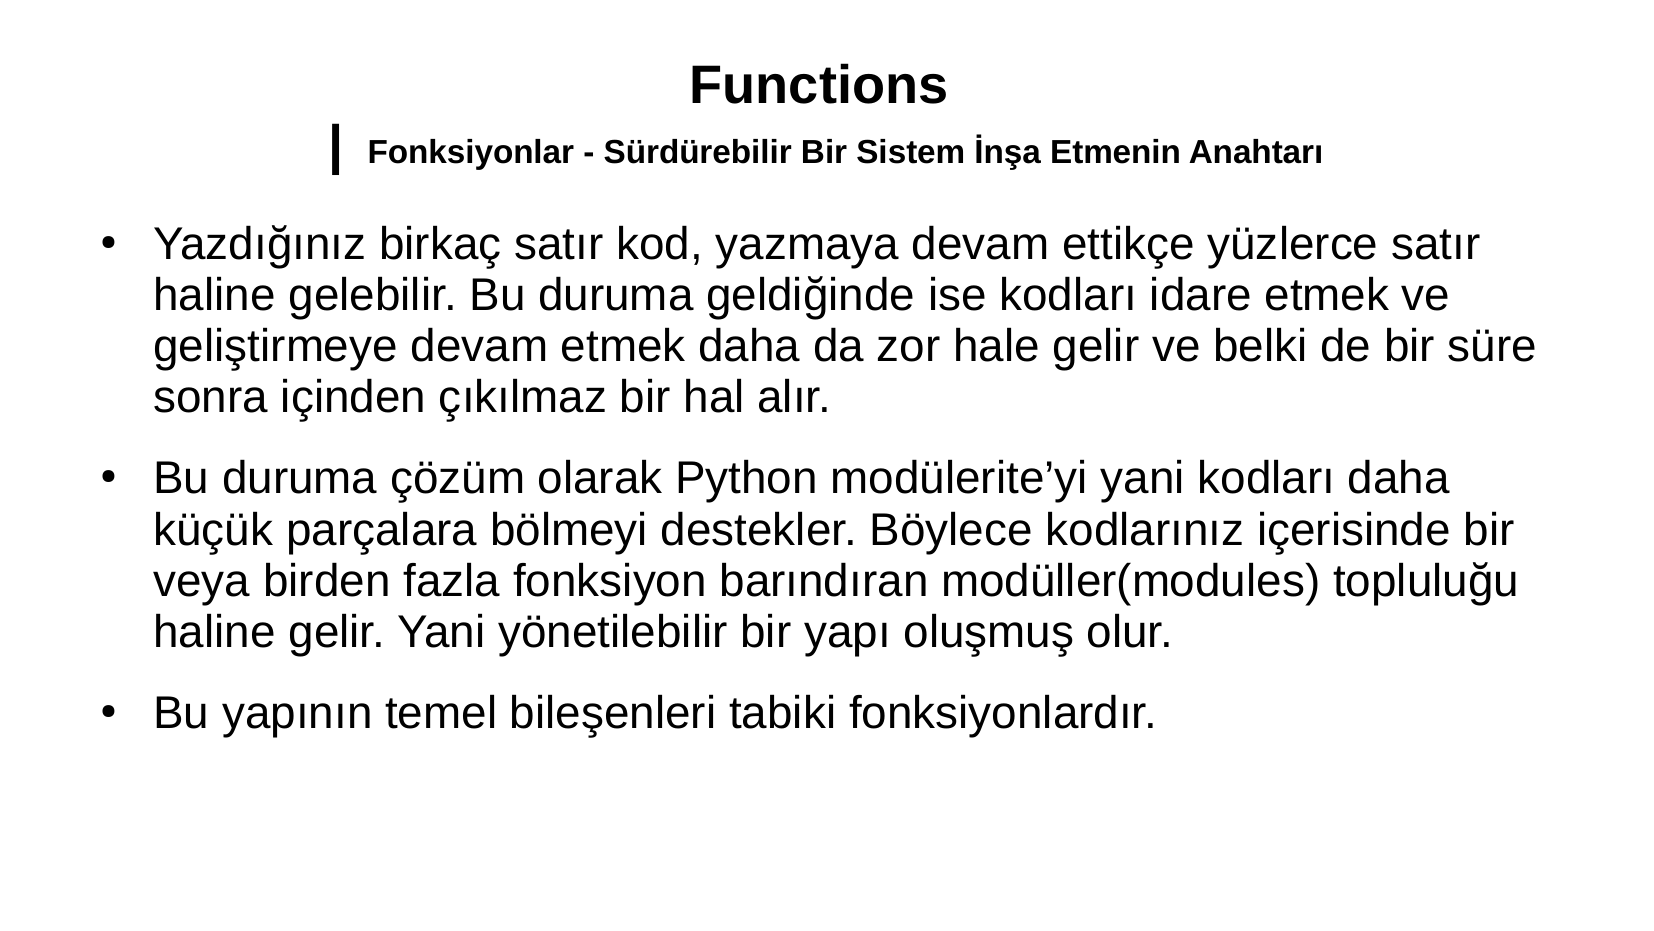

# Functions | Fonksiyonlar - Sürdürebilir Bir Sistem İnşa Etmenin Anahtarı
Yazdığınız birkaç satır kod, yazmaya devam ettikçe yüzlerce satır haline gelebilir. Bu duruma geldiğinde ise kodları idare etmek ve geliştirmeye devam etmek daha da zor hale gelir ve belki de bir süre sonra içinden çıkılmaz bir hal alır.
Bu duruma çözüm olarak Python modülerite’yi yani kodları daha küçük parçalara bölmeyi destekler. Böylece kodlarınız içerisinde bir veya birden fazla fonksiyon barındıran modüller(modules) topluluğu haline gelir. Yani yönetilebilir bir yapı oluşmuş olur.
Bu yapının temel bileşenleri tabiki fonksiyonlardır.